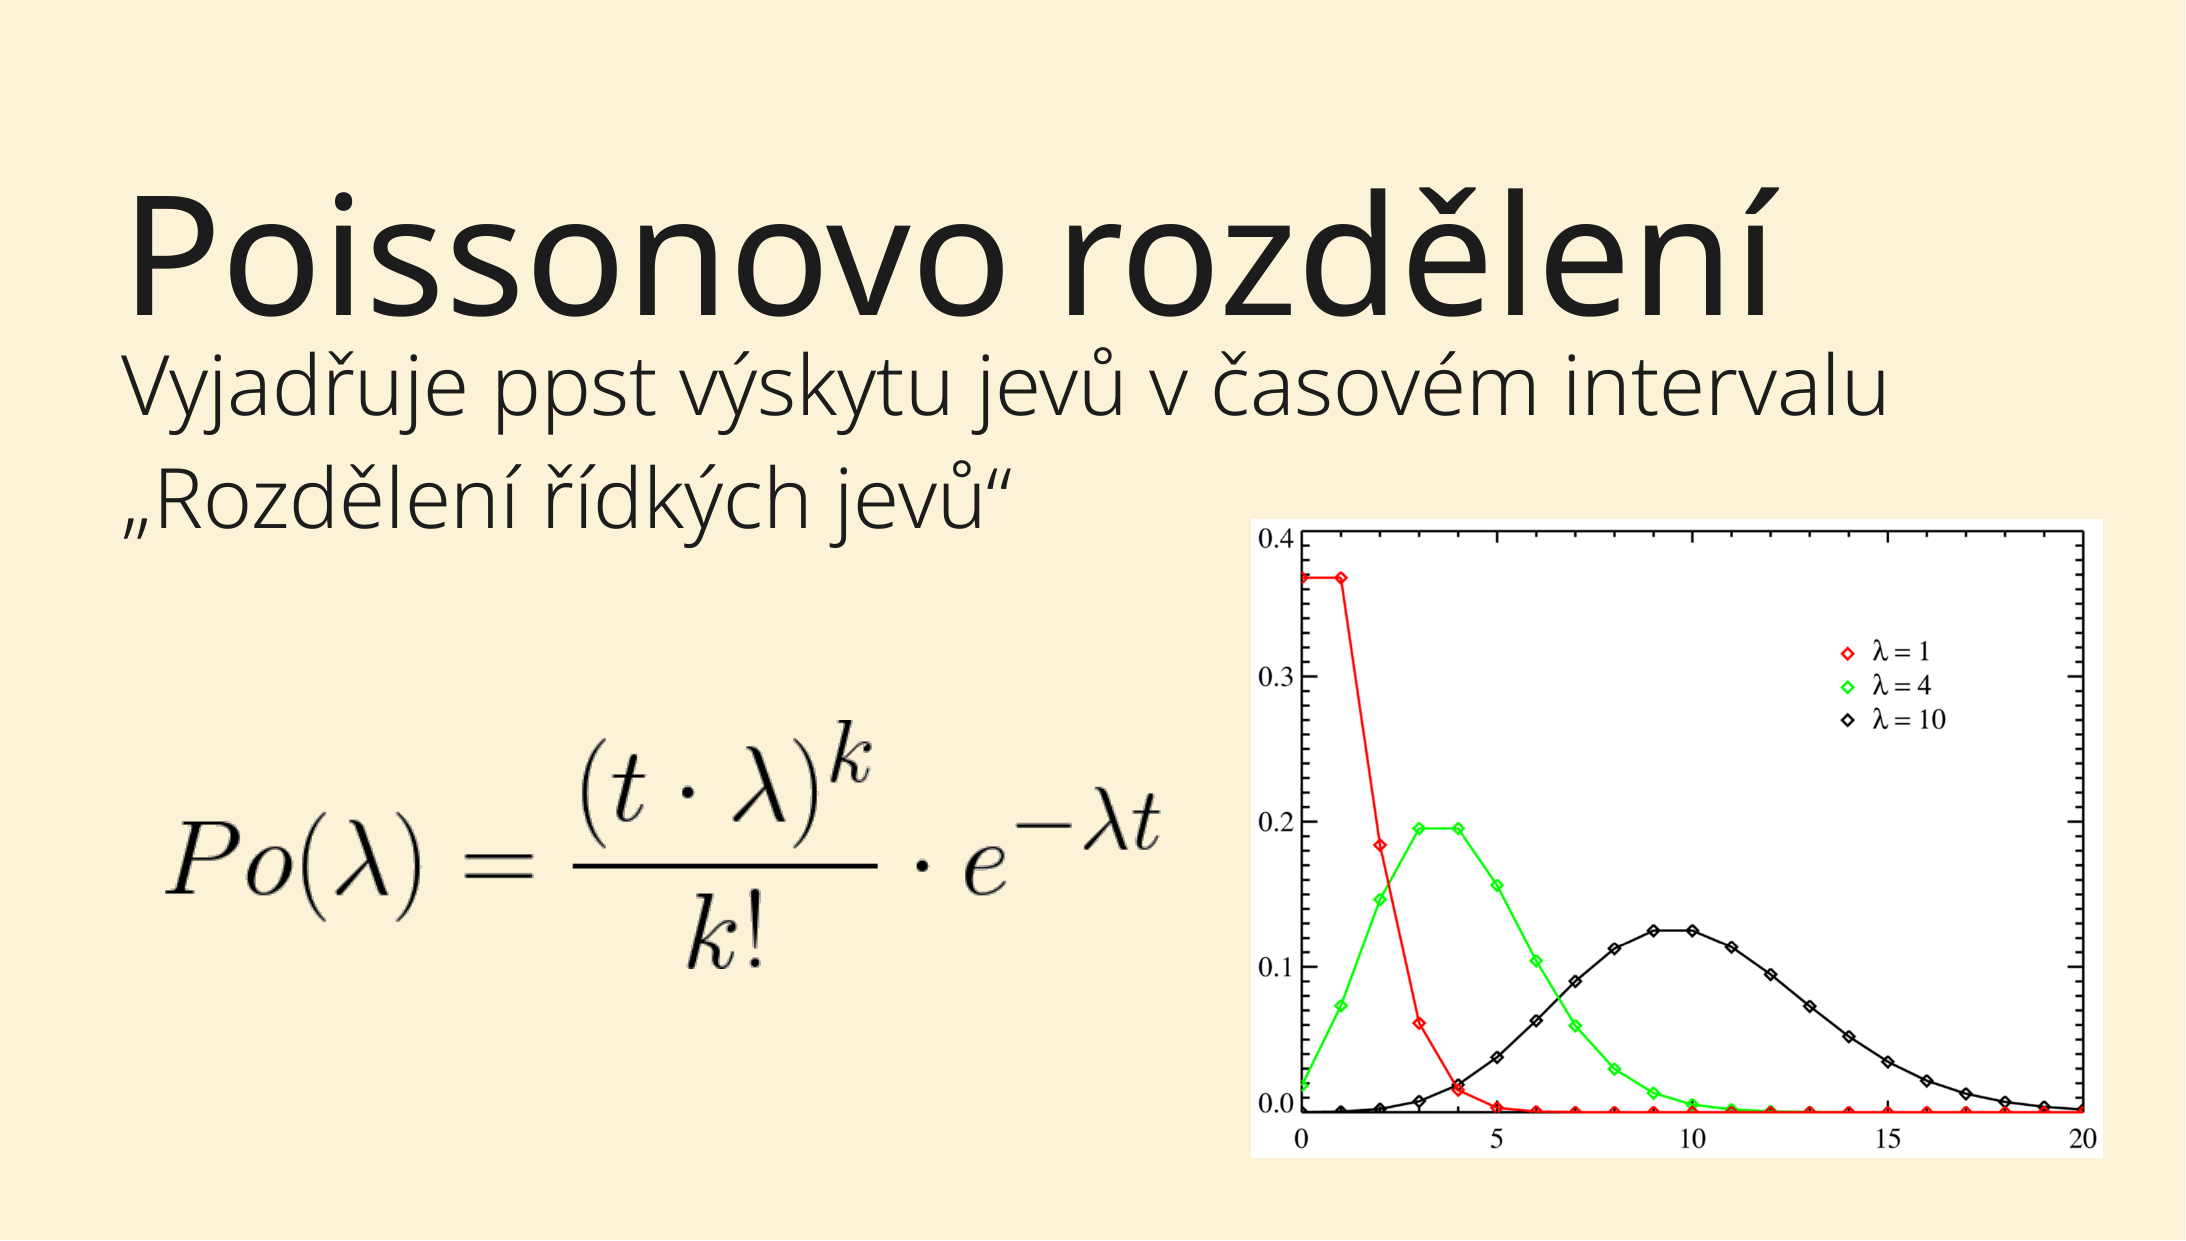

Poissonovo rozdělení
Vyjadřuje ppst výskytu jevů v časovém intervalu
„Rozdělení řídkých jevů“